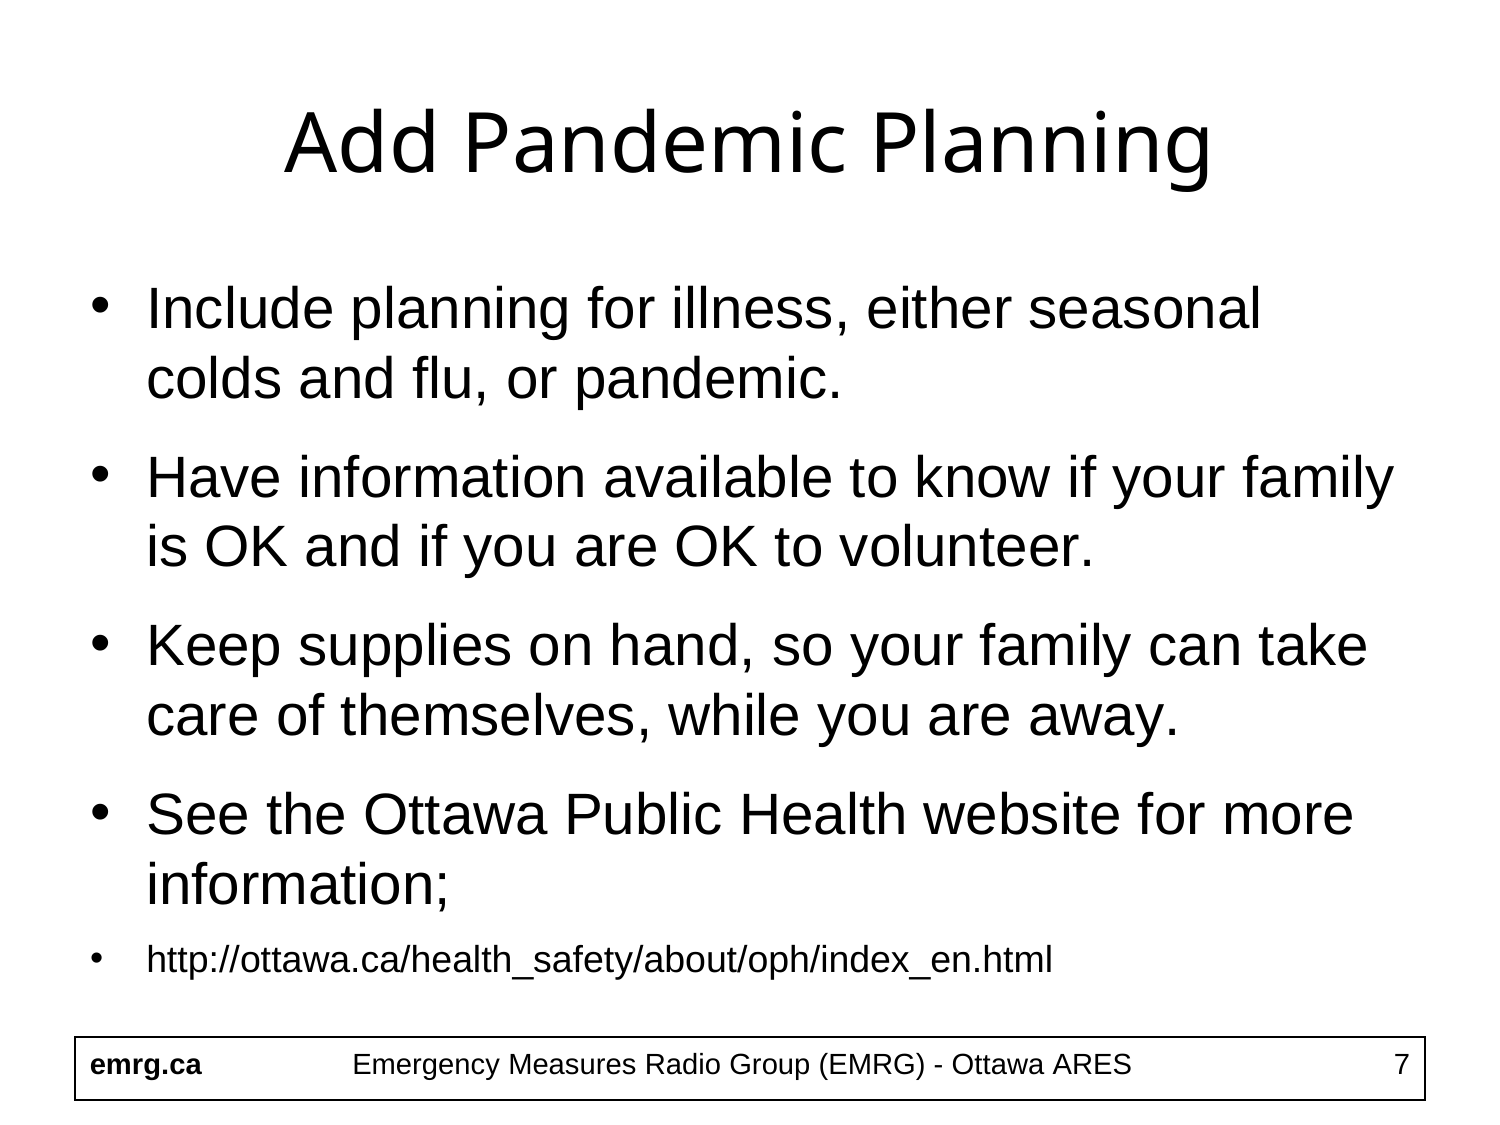

# Add Pandemic Planning
Include planning for illness, either seasonal colds and flu, or pandemic.
Have information available to know if your family is OK and if you are OK to volunteer.
Keep supplies on hand, so your family can take care of themselves, while you are away.
See the Ottawa Public Health website for more information;
http://ottawa.ca/health_safety/about/oph/index_en.html
Emergency Measures Radio Group (EMRG) - Ottawa ARES